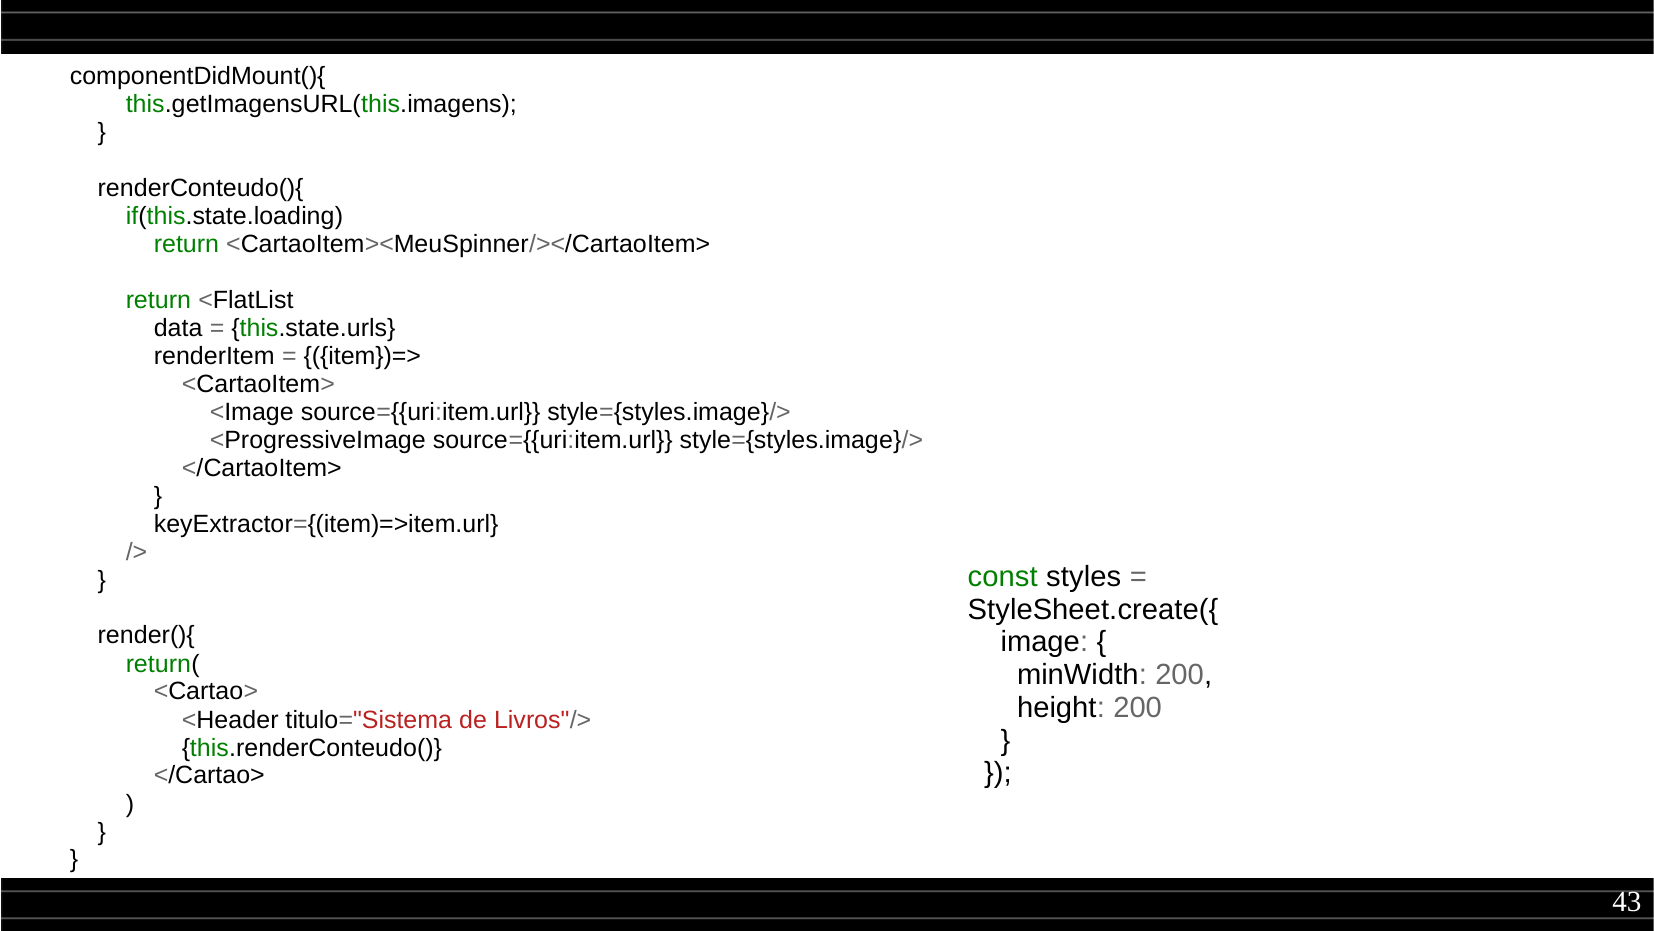

componentDidMount(){
 this.getImagensURL(this.imagens);
 }
 renderConteudo(){
 if(this.state.loading)
 return <CartaoItem><MeuSpinner/></CartaoItem>
 return <FlatList
 data = {this.state.urls}
 renderItem = {({item})=>
 <CartaoItem>
 <Image source={{uri:item.url}} style={styles.image}/>
 <ProgressiveImage source={{uri:item.url}} style={styles.image}/>
 </CartaoItem>
 }
 keyExtractor={(item)=>item.url}
 />
 }
 render(){
 return(
 <Cartao>
 <Header titulo="Sistema de Livros"/>
 {this.renderConteudo()}
 </Cartao>
 )
 }
}
componentDidMount(){
 this.getImagensURL(this.imagens);
 }
 renderConteudo(){
 if(this.state.loading)
 return <CartaoItem><MeuSpinner/></CartaoItem>
 return <FlatList
 data = {this.state.urls}
 renderItem = {({item})=>
 <CartaoItem>
 <Image source={{uri:item.url}} style={styles.image}/>
 <ProgressiveImage source={{uri:item.url}} style={styles.image}/>
 </CartaoItem>
 }
 keyExtractor={(item)=>item.url}
 />
 }
 render(){
 return(
 <Cartao>
 <Header titulo="Sistema de Livros"/>
 {this.renderConteudo()}
 </Cartao>
 )
 }
}
const styles = StyleSheet.create({
 image: {
 minWidth: 200,
 height: 200
 }
 });